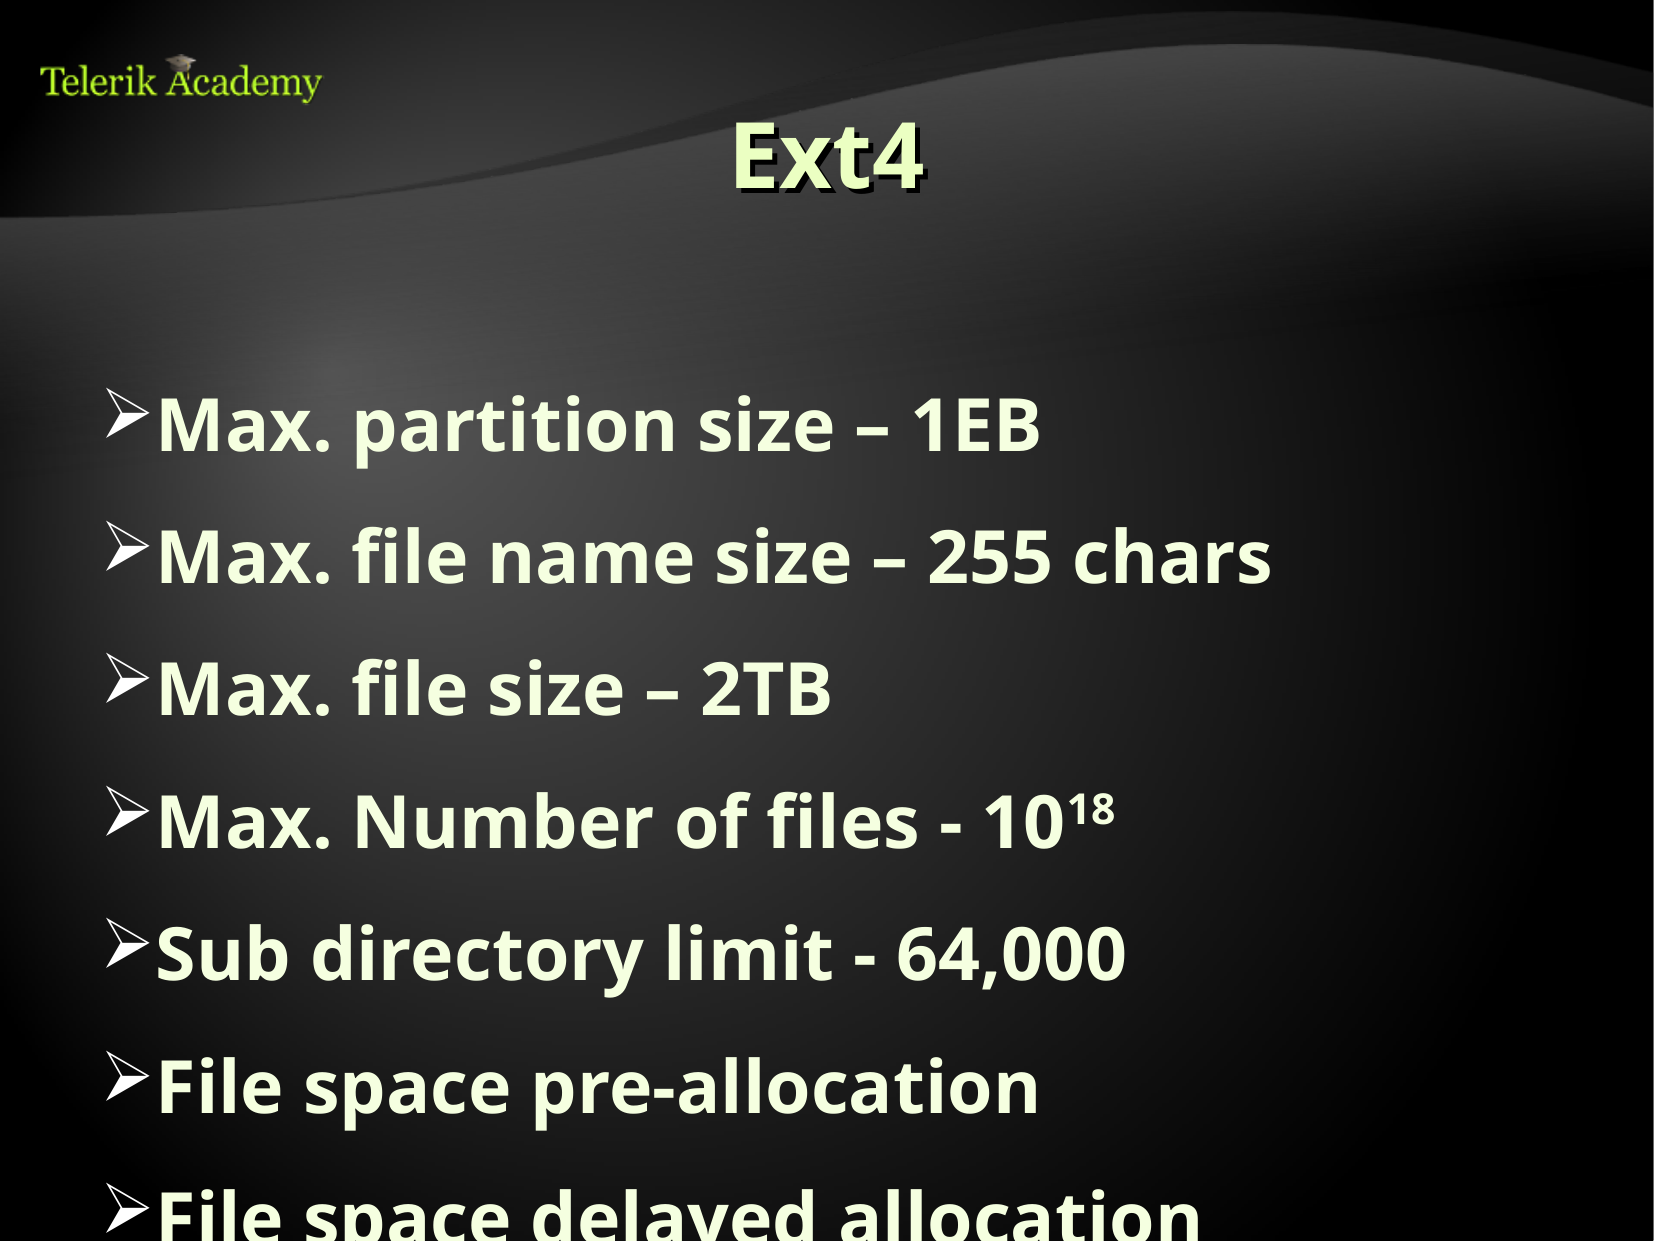

# Ext4
Max. partition size – 1EB
Max. file name size – 255 chars
Max. file size – 2TB
Max. Number of files - 1018
Sub directory limit - 64,000
File space pre-allocation
File space delayed allocation